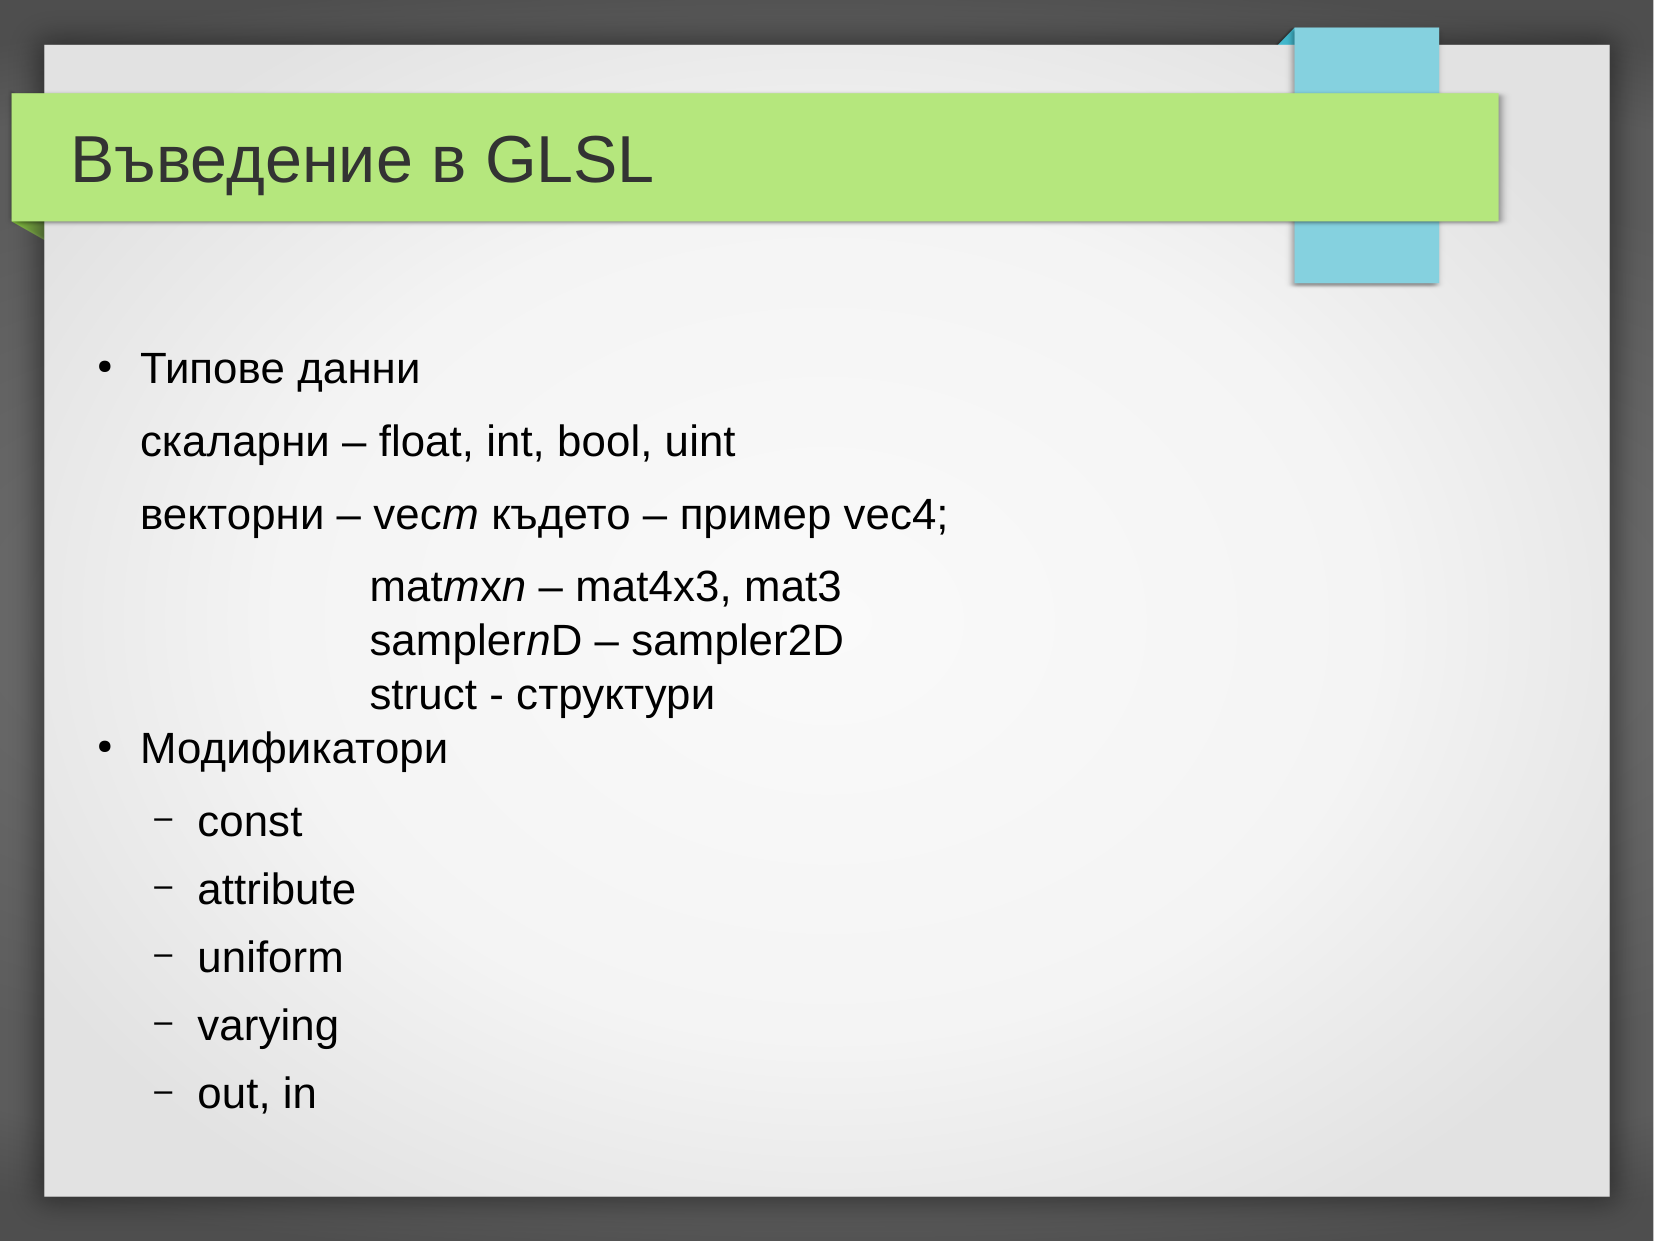

# Въведение в GLSL
Типове данни
скаларни – float, int, bool, uint
векторни – vecm където – пример vec4;
matmxn – mat4x3, mat3
samplernD – sampler2D
struct - структури
Модификатори
const
attribute
uniform
varying
out, in